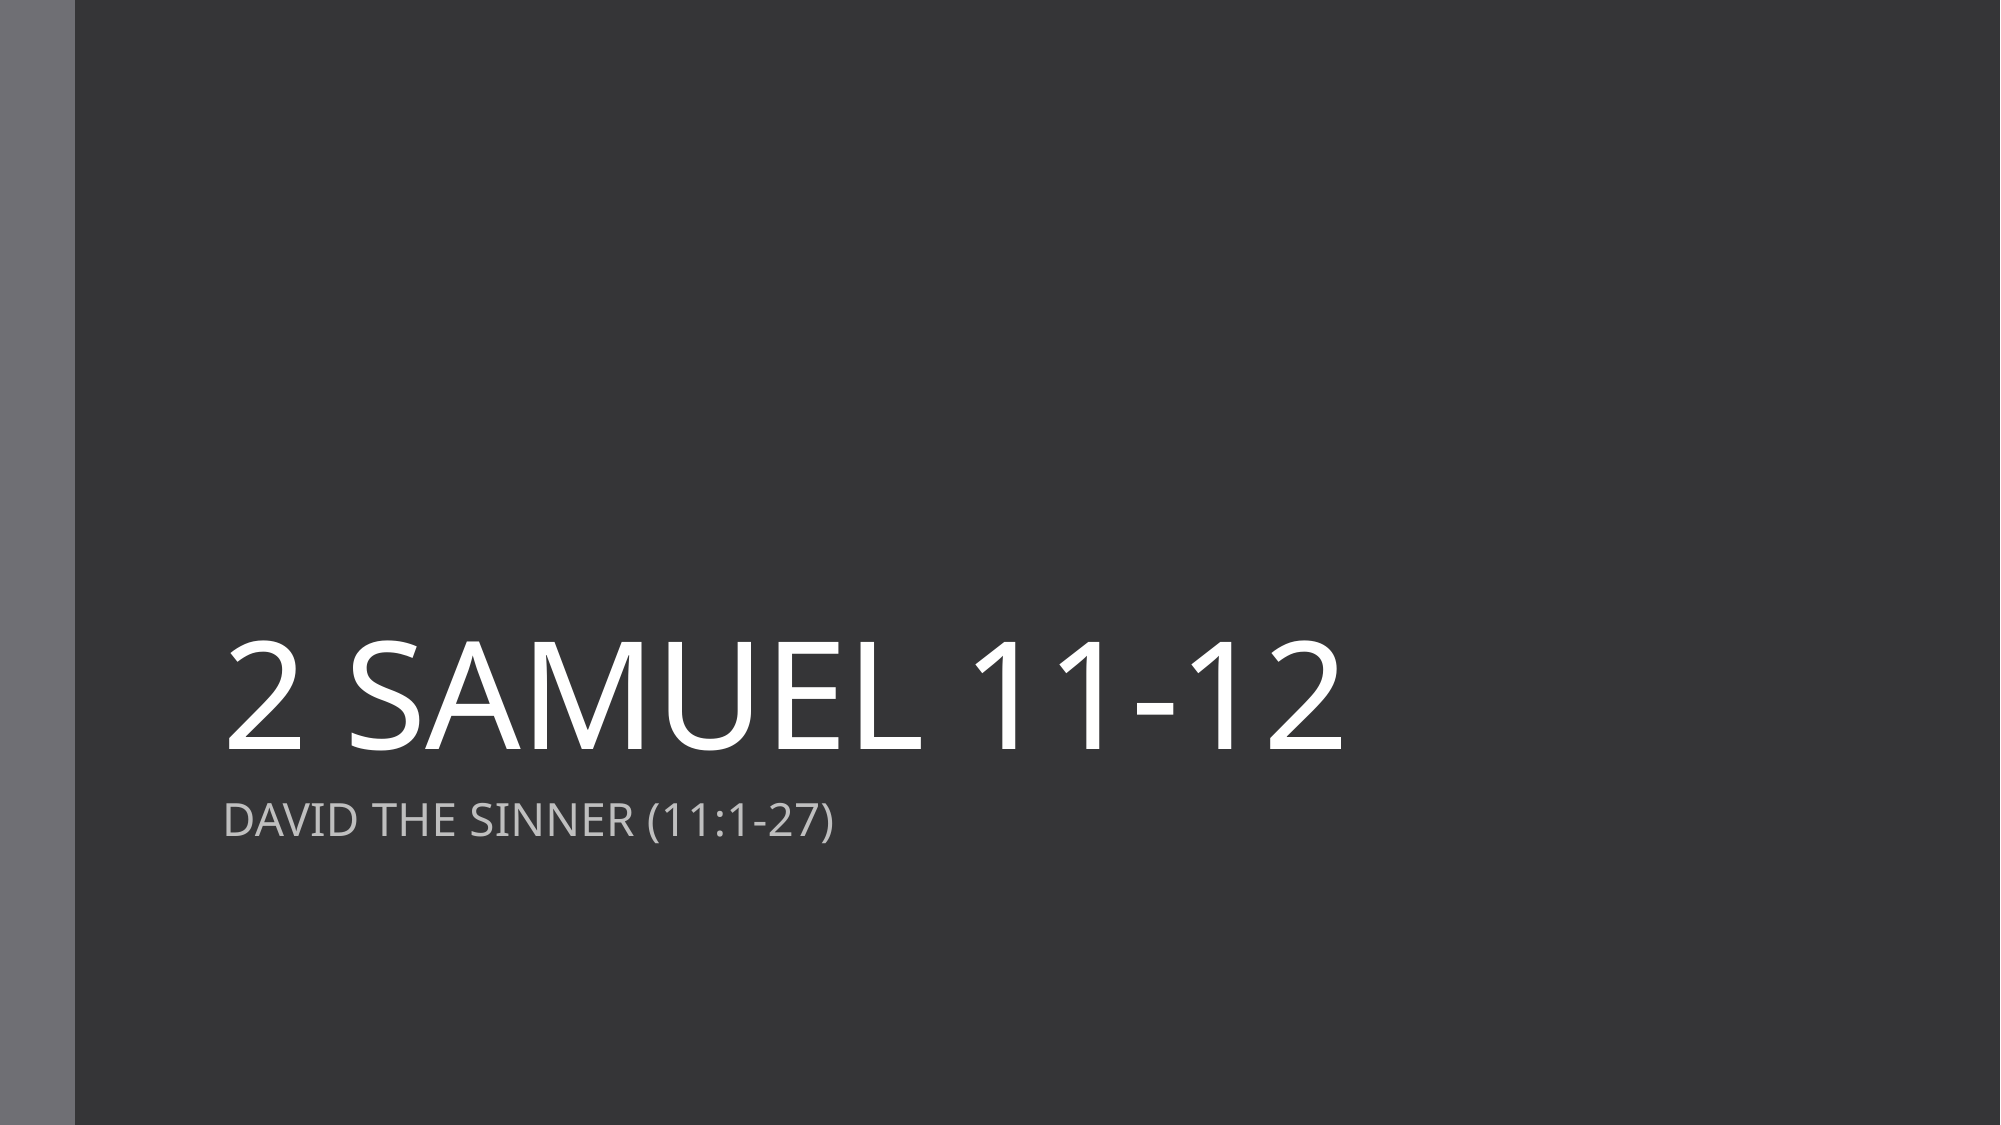

# 2 SAMUEL 11-12
DAVID THE SINNER (11:1-27)